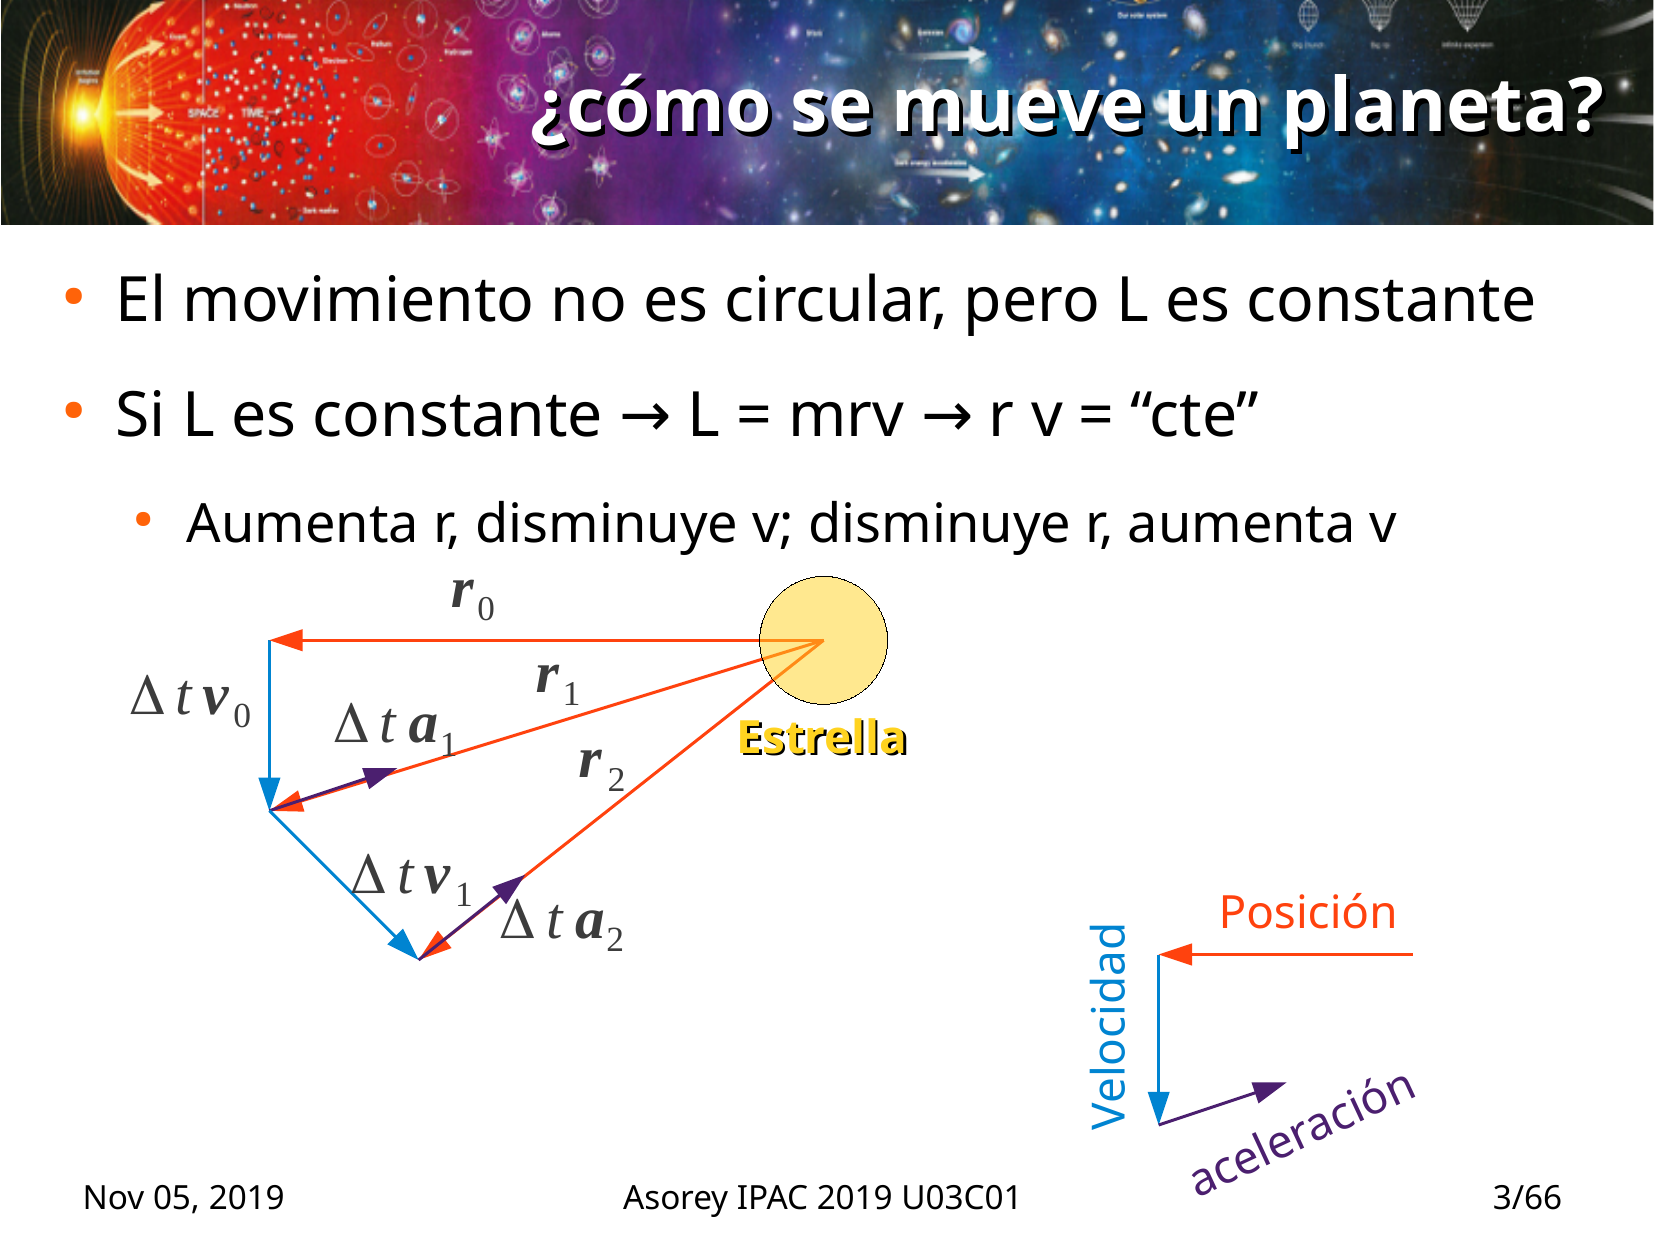

# ¿cómo se mueve un planeta?
El movimiento no es circular, pero L es constante
Si L es constante → L = mrv → r v = “cte”
Aumenta r, disminuye v; disminuye r, aumenta v
Estrella
Posición
Velocidad
aceleración
Nov 05, 2019
Asorey IPAC 2019 U03C01
3